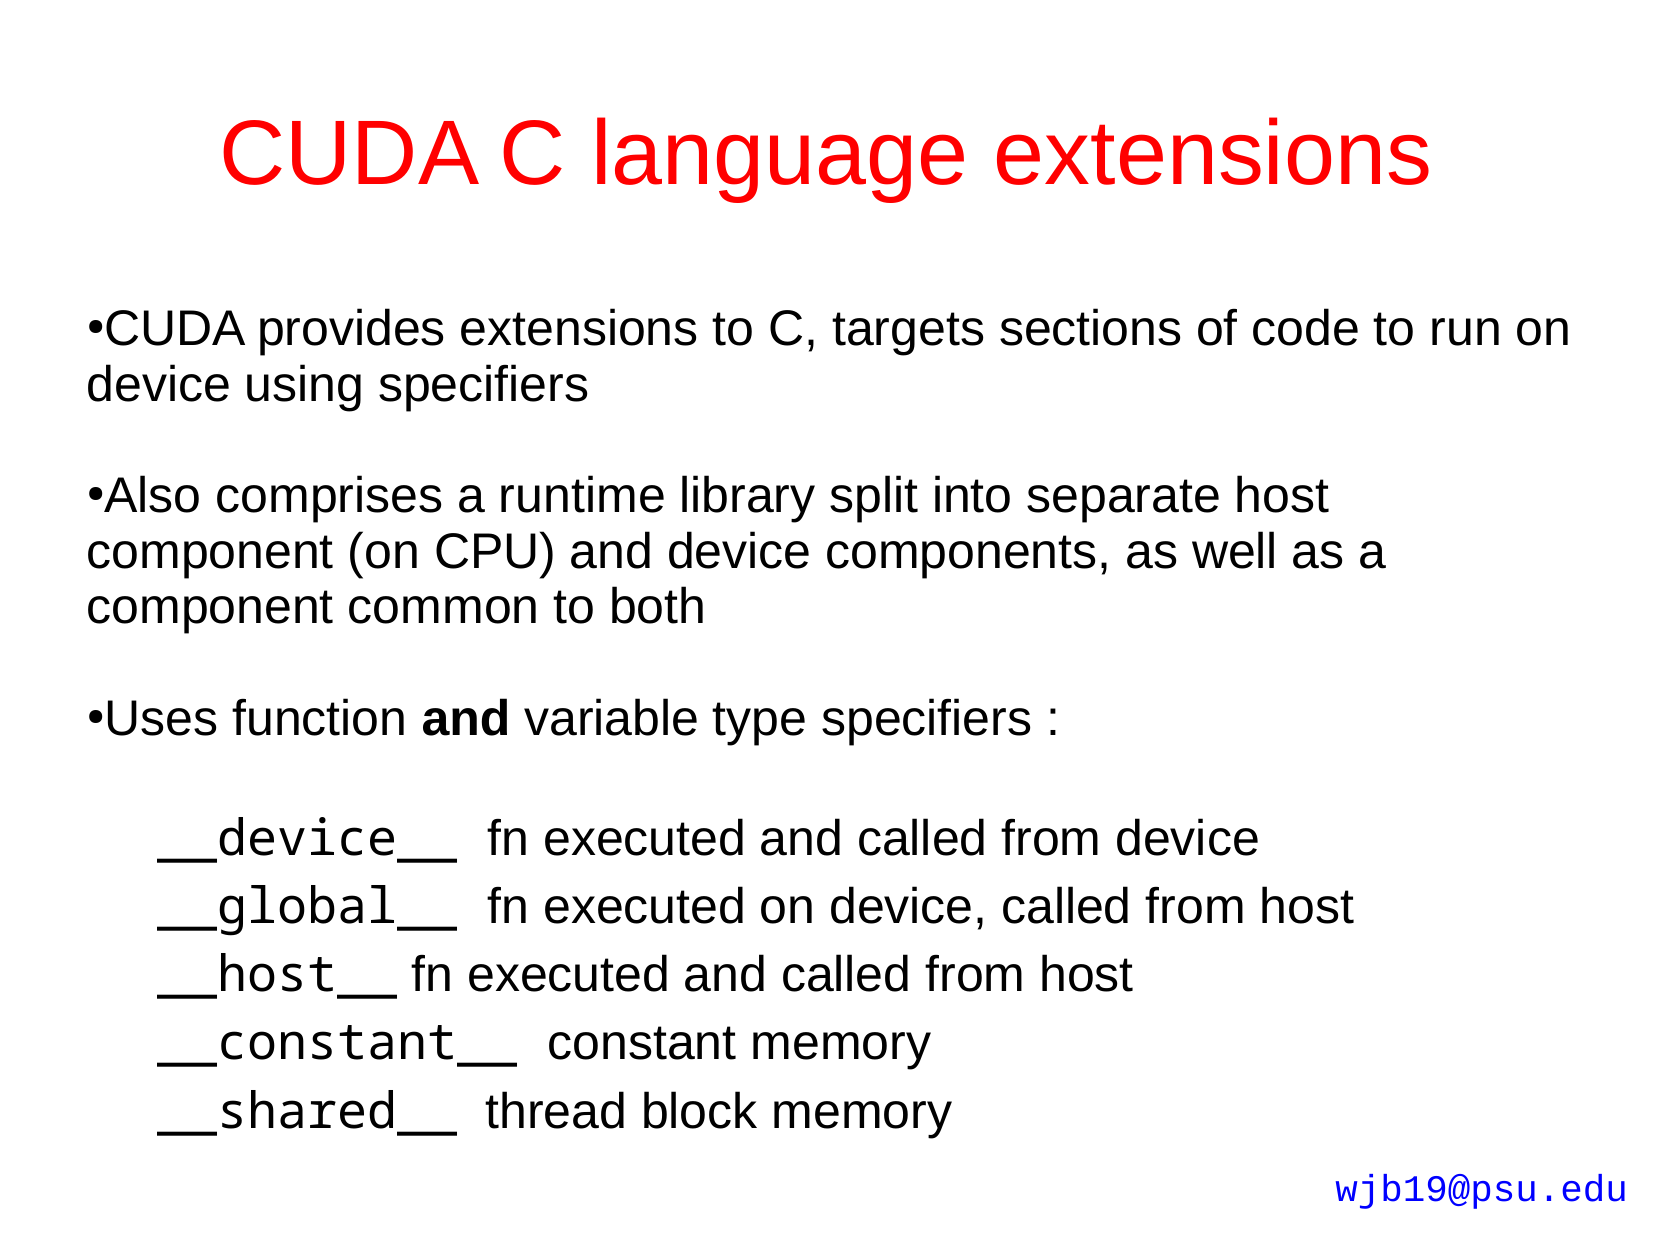

# CUDA C language extensions
CUDA provides extensions to C, targets sections of code to run on device using specifiers
Also comprises a runtime library split into separate host component (on CPU) and device components, as well as a component common to both
Uses function and variable type specifiers :
__device__ fn executed and called from device
__global__ fn executed on device, called from host
__host__ fn executed and called from host
__constant__ constant memory
__shared__ thread block memory
wjb19@psu.edu